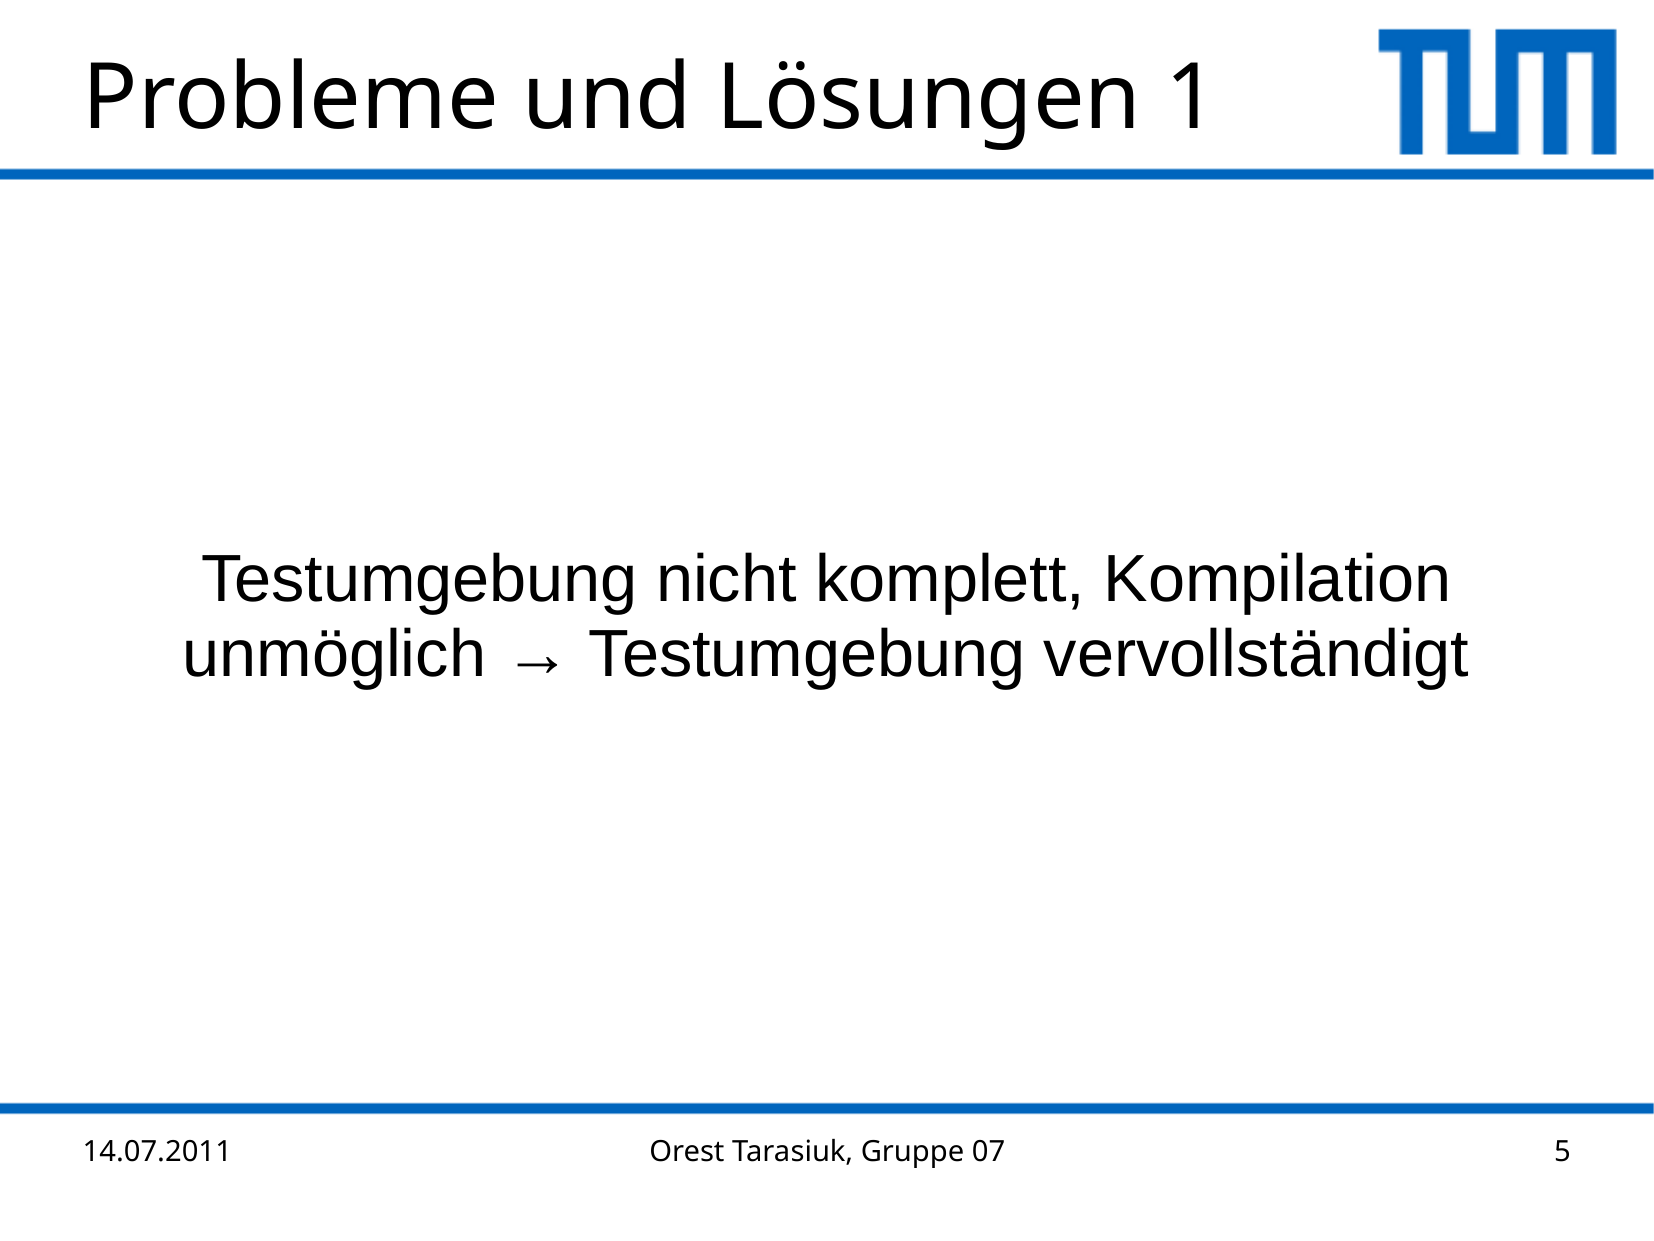

# Probleme und Lösungen 1
Testumgebung nicht komplett, Kompilation unmöglich → Testumgebung vervollständigt
14.07.2011
Orest Tarasiuk, Gruppe 07
5